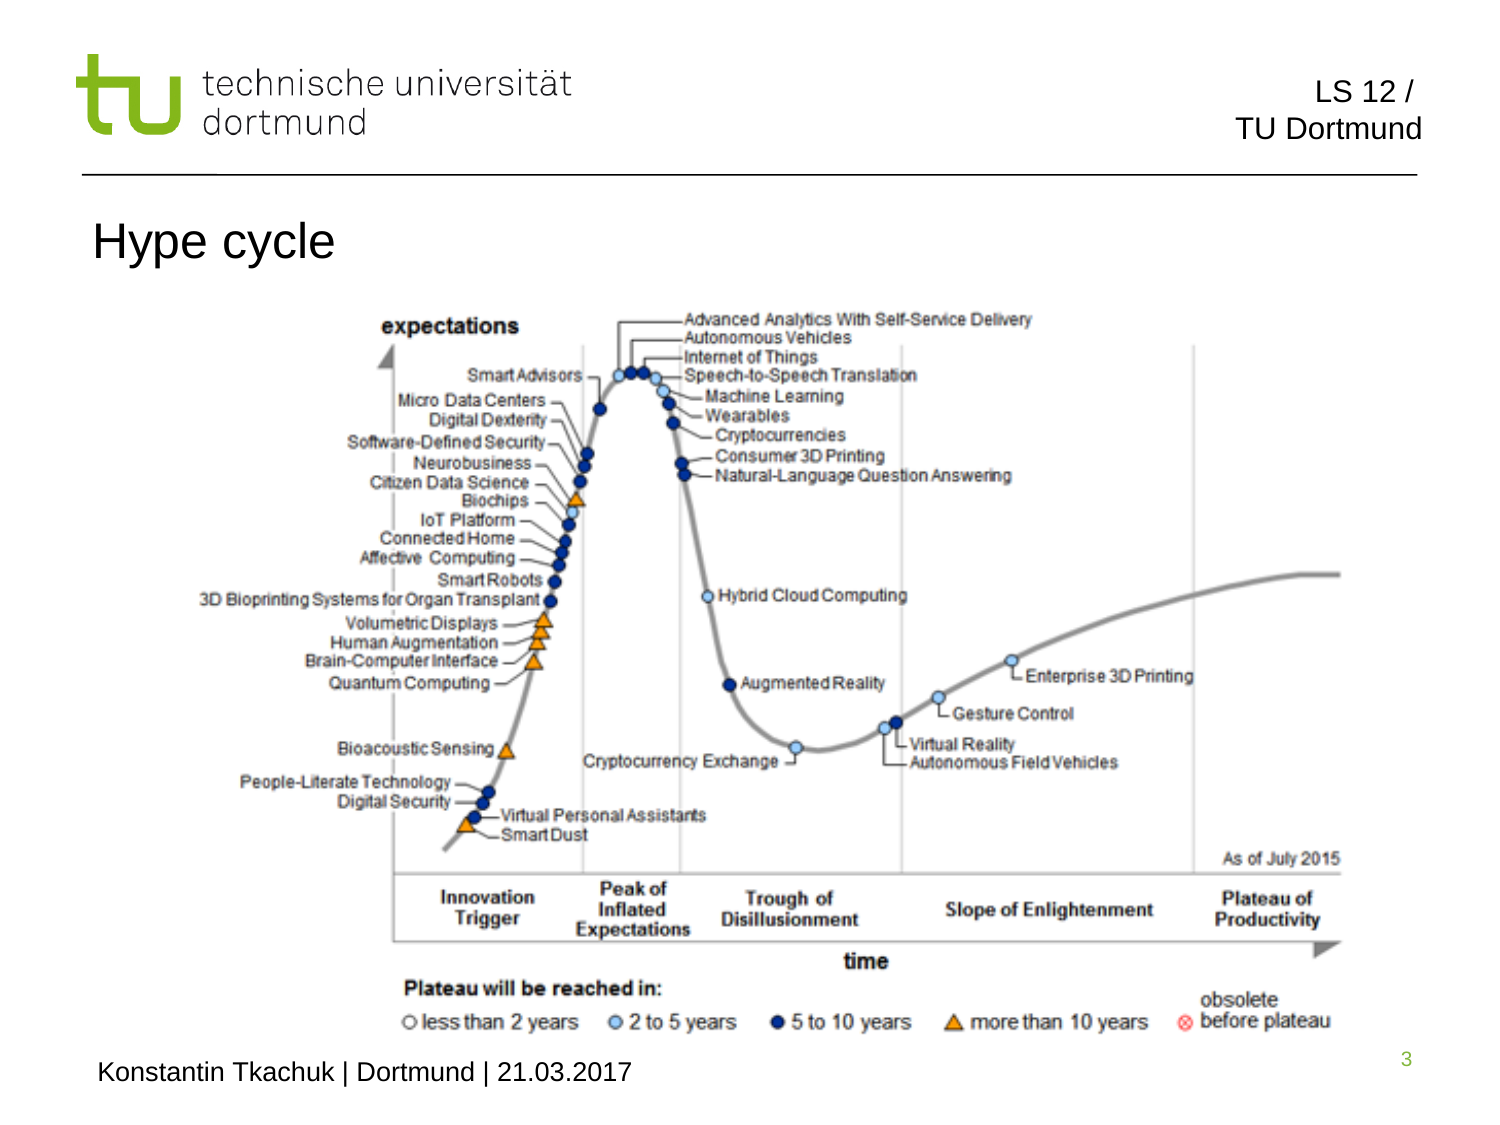

# Hype cycle
Konstantin Tkachuk | Dortmund | 21.03.2017